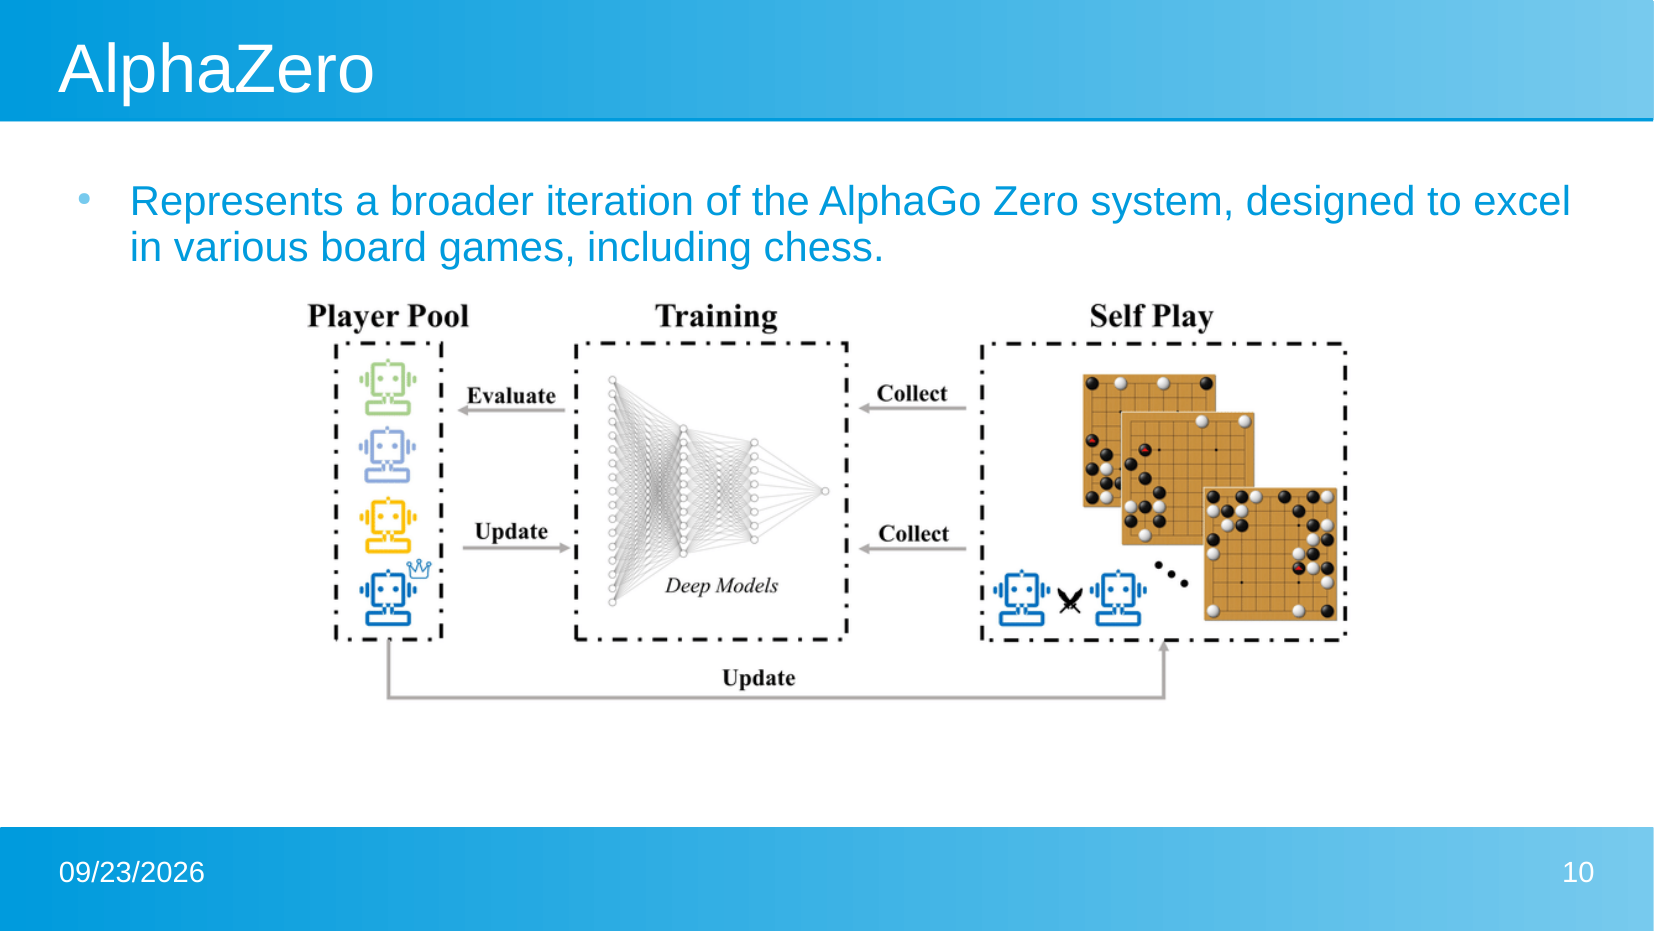

# AlphaZero
Represents a broader iteration of the AlphaGo Zero system, designed to excel in various board games, including chess.
10